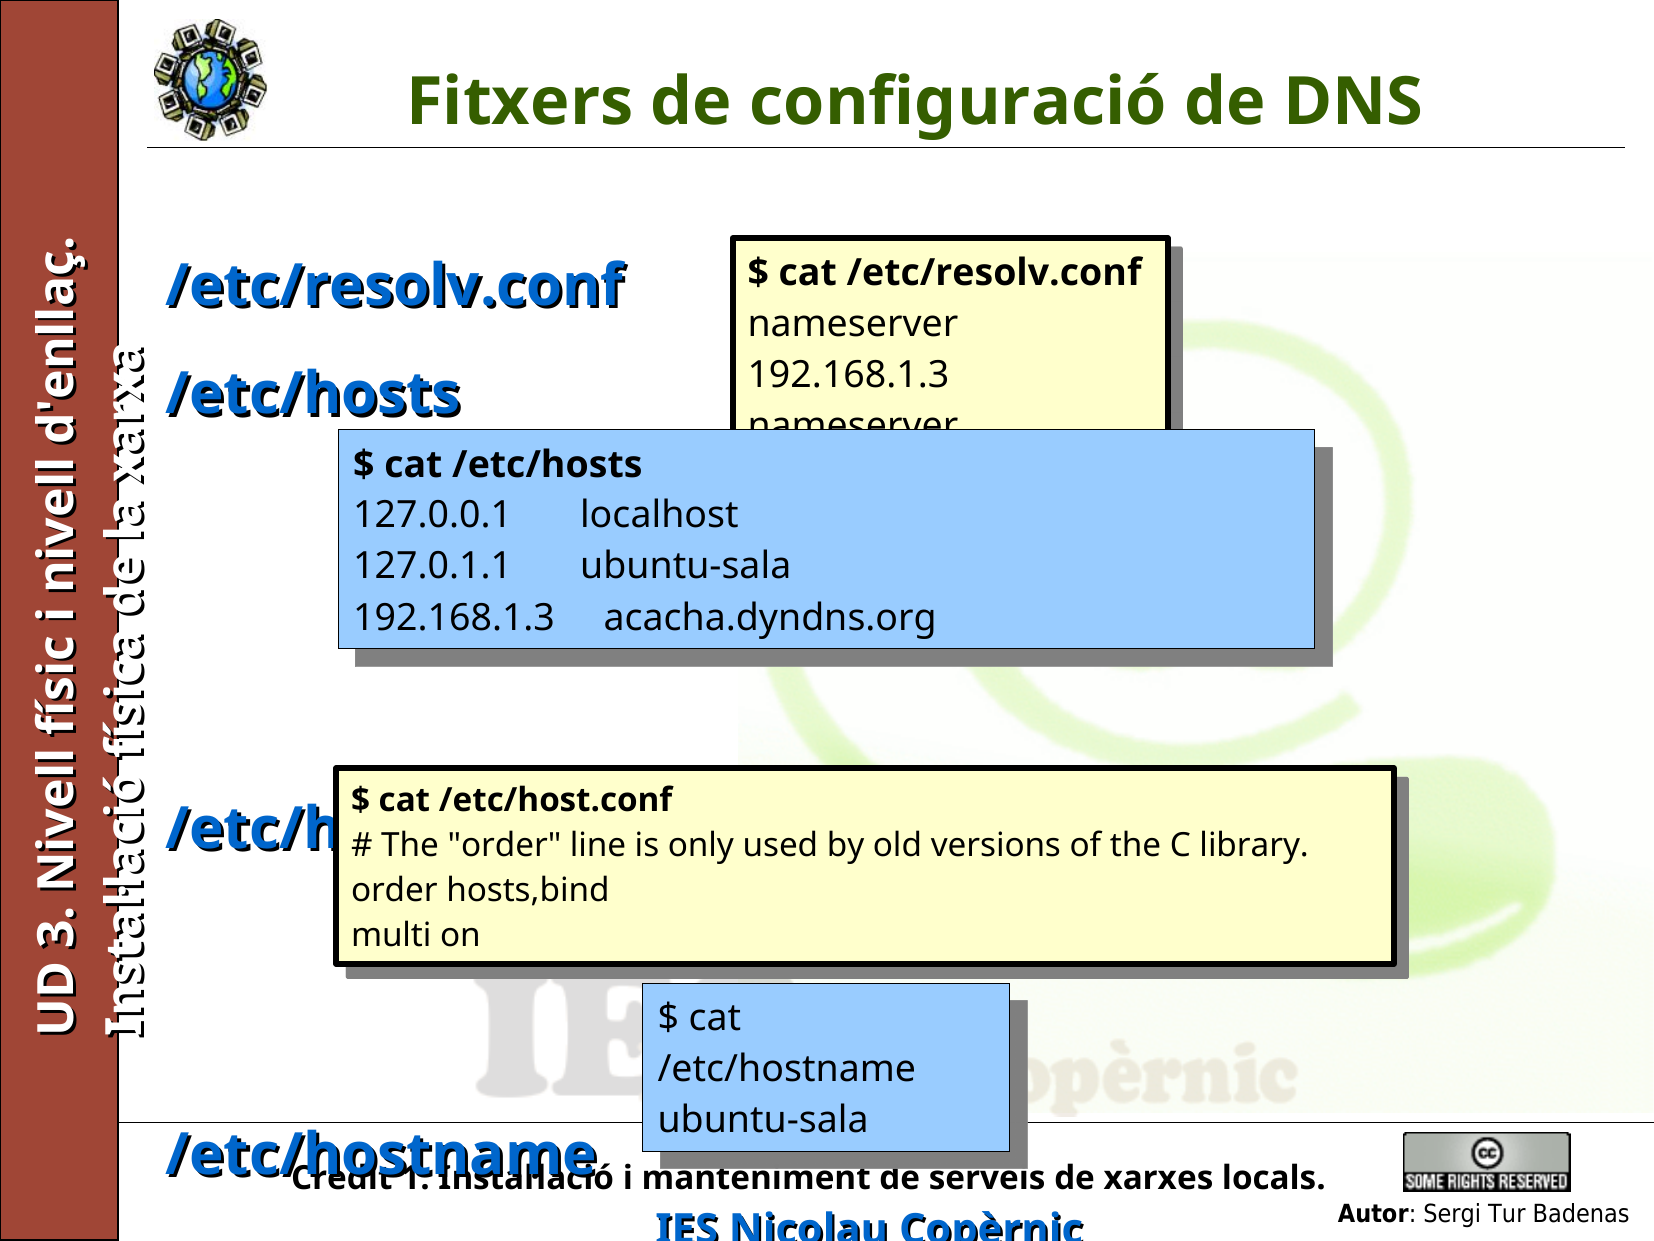

# Fitxers de configuració de DNS
$ cat /etc/resolv.conf
nameserver 192.168.1.3
nameserver 192.168.1.1
/etc/resolv.conf
/etc/hosts
/etc/host.conf
/etc/hostname
$ cat /etc/hosts
127.0.0.1 localhost
127.0.1.1 ubuntu-sala
192.168.1.3 acacha.dyndns.org
$ cat /etc/host.conf
# The "order" line is only used by old versions of the C library.
order hosts,bind
multi on
$ cat /etc/hostname
ubuntu-sala